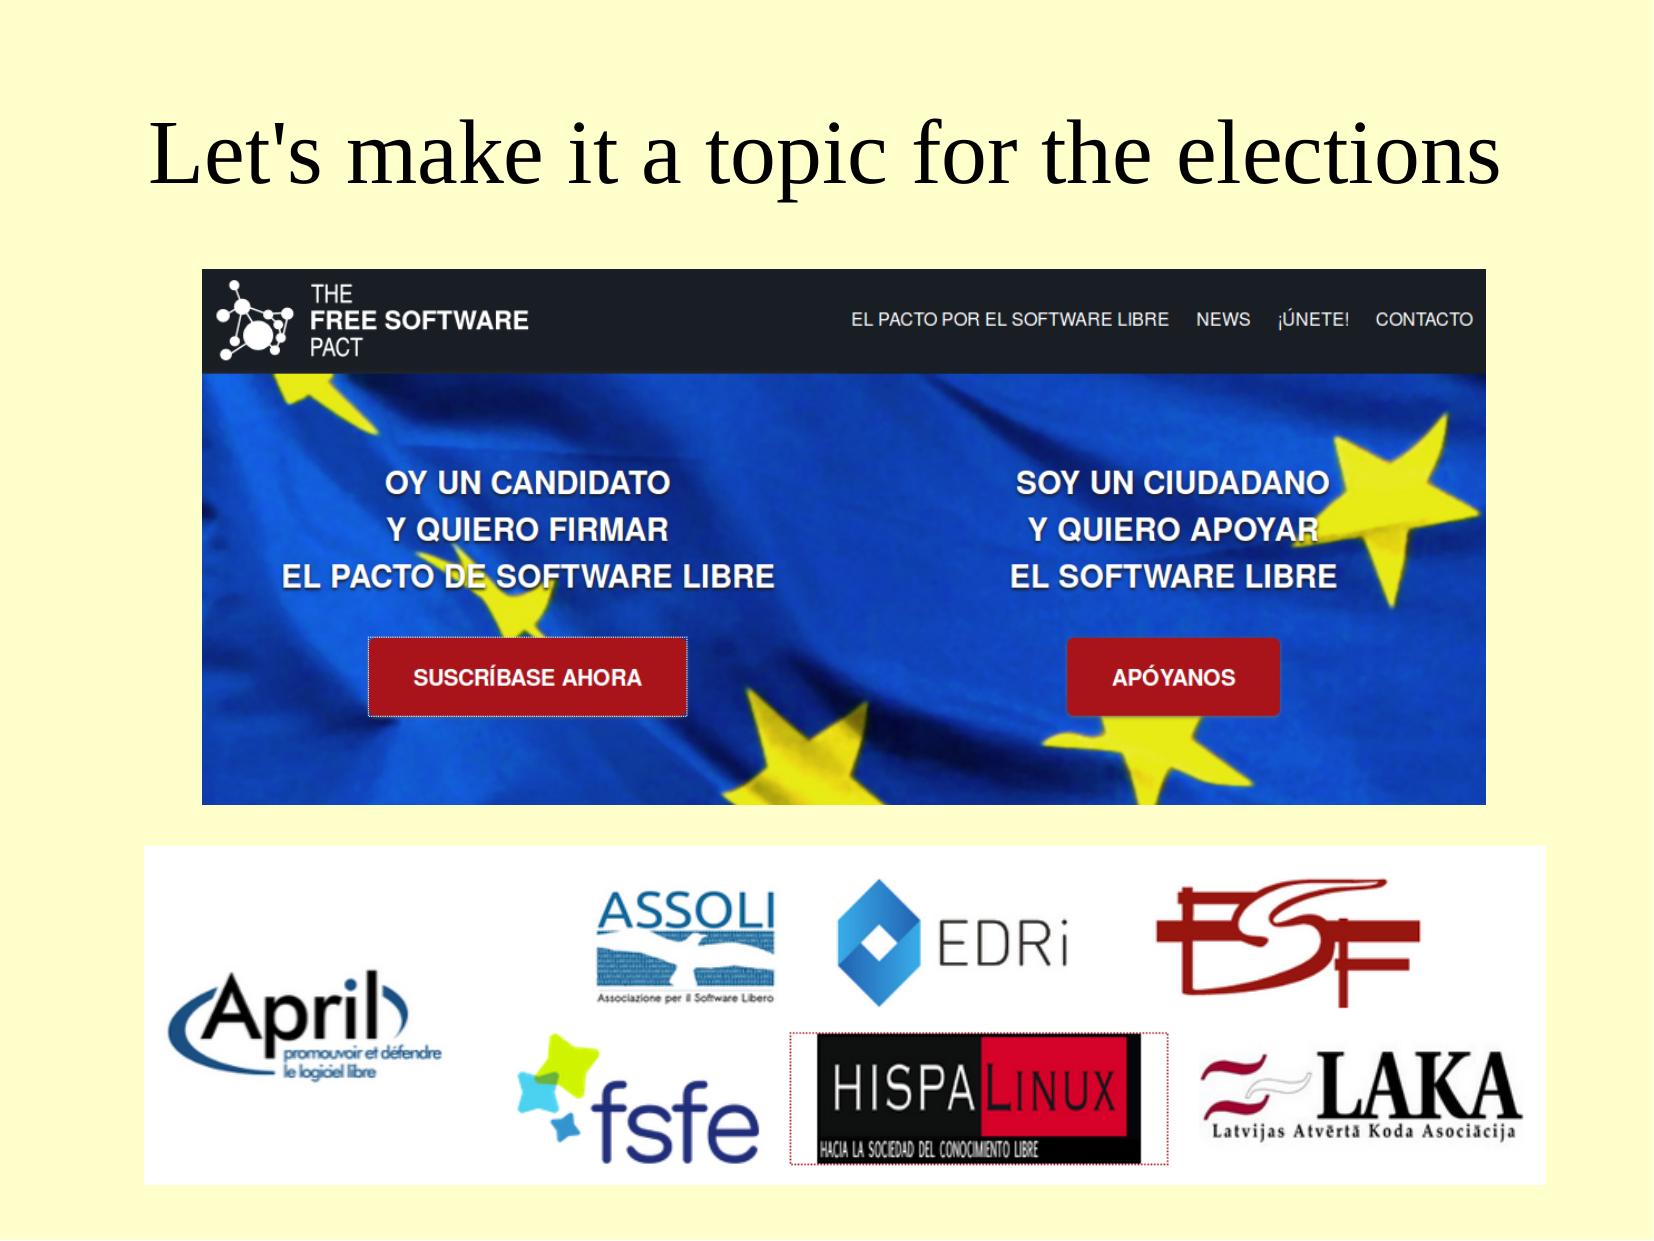

# Let's make it a topic for the elections